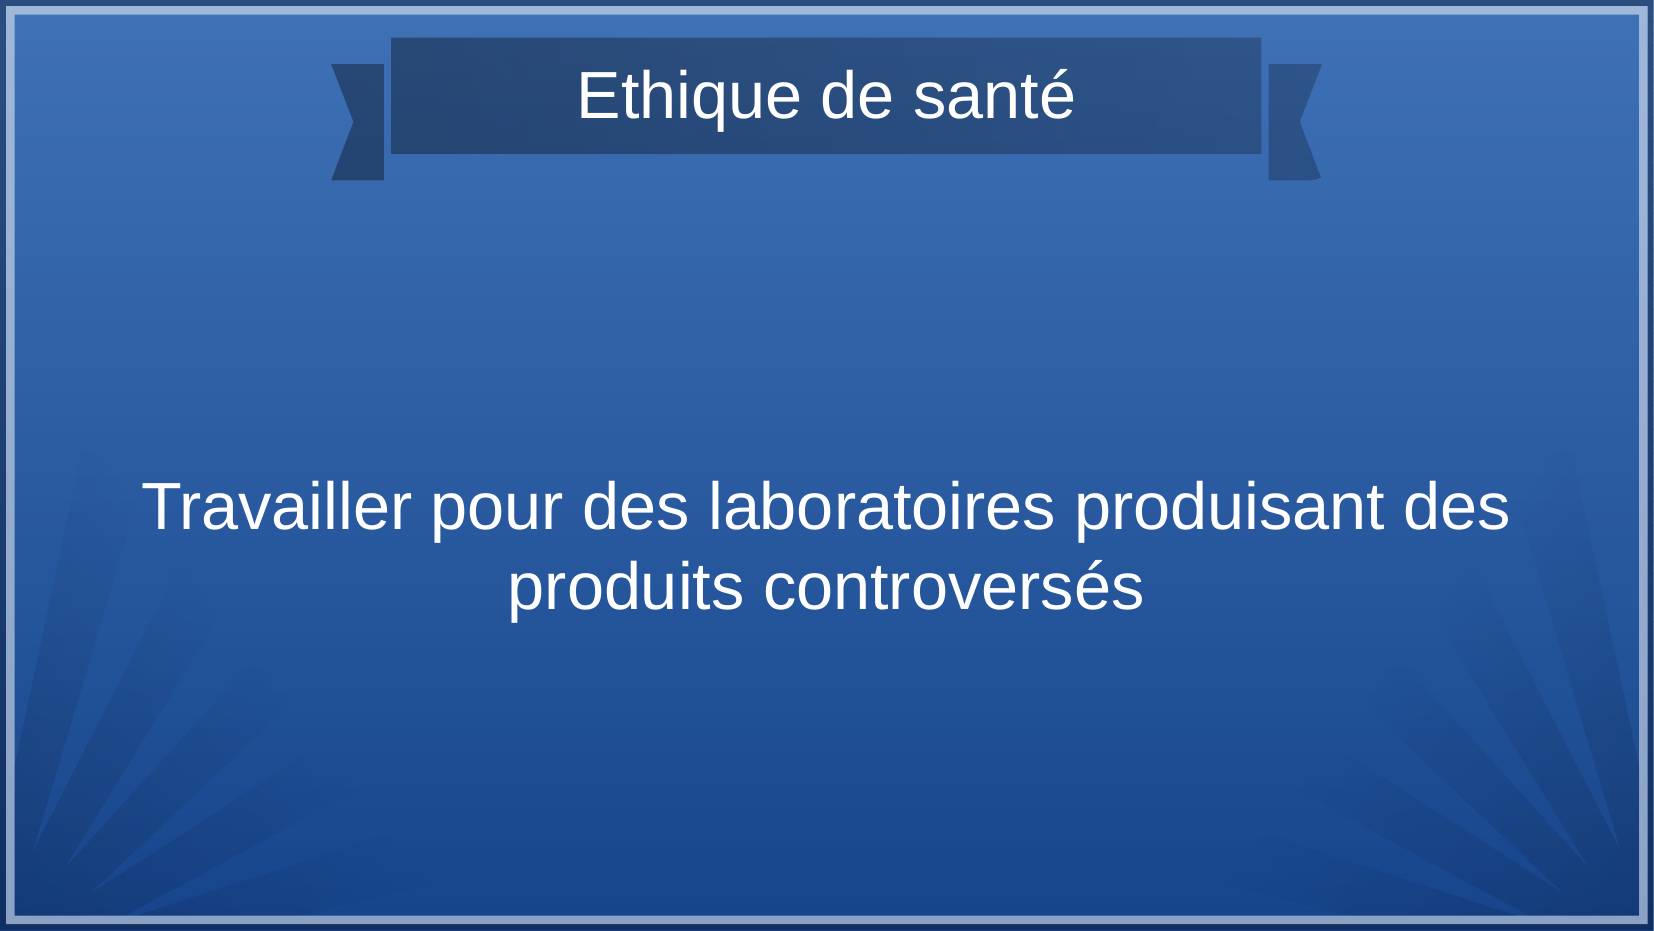

Ethique de santé
Travailler pour des laboratoires produisant des produits controversés